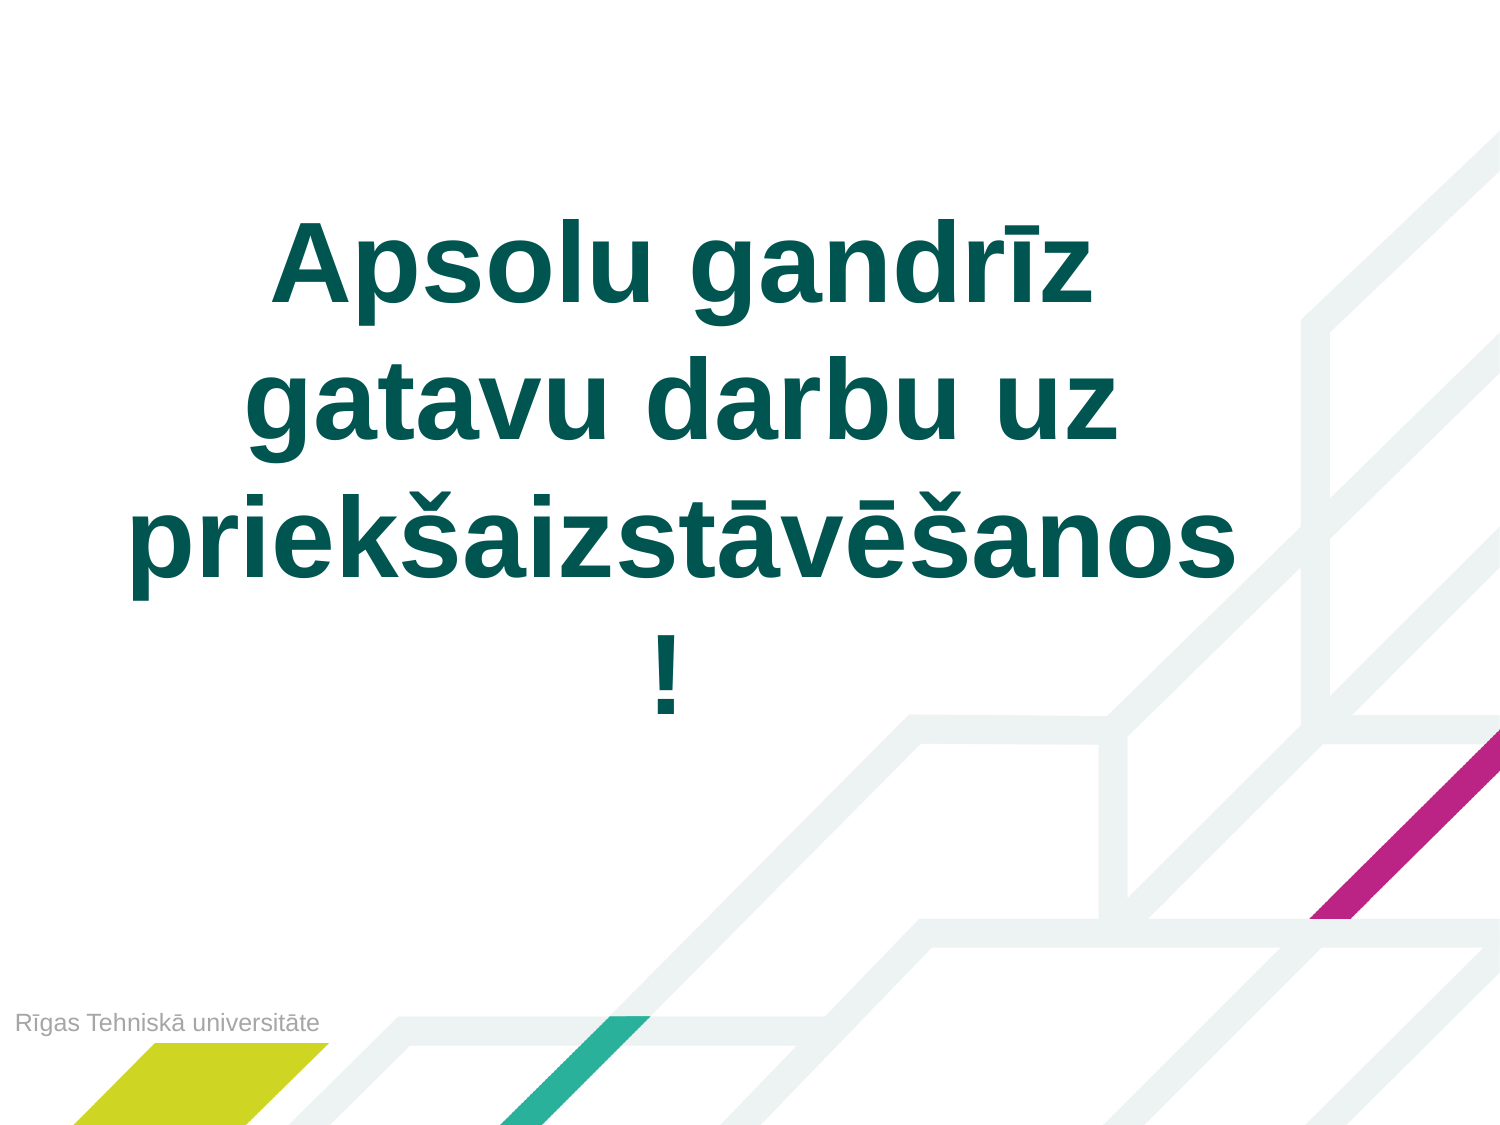

# Apsolu gandrīz gatavu darbu uz priekšaizstāvēšanos!
Rīgas Tehniskā universitāte